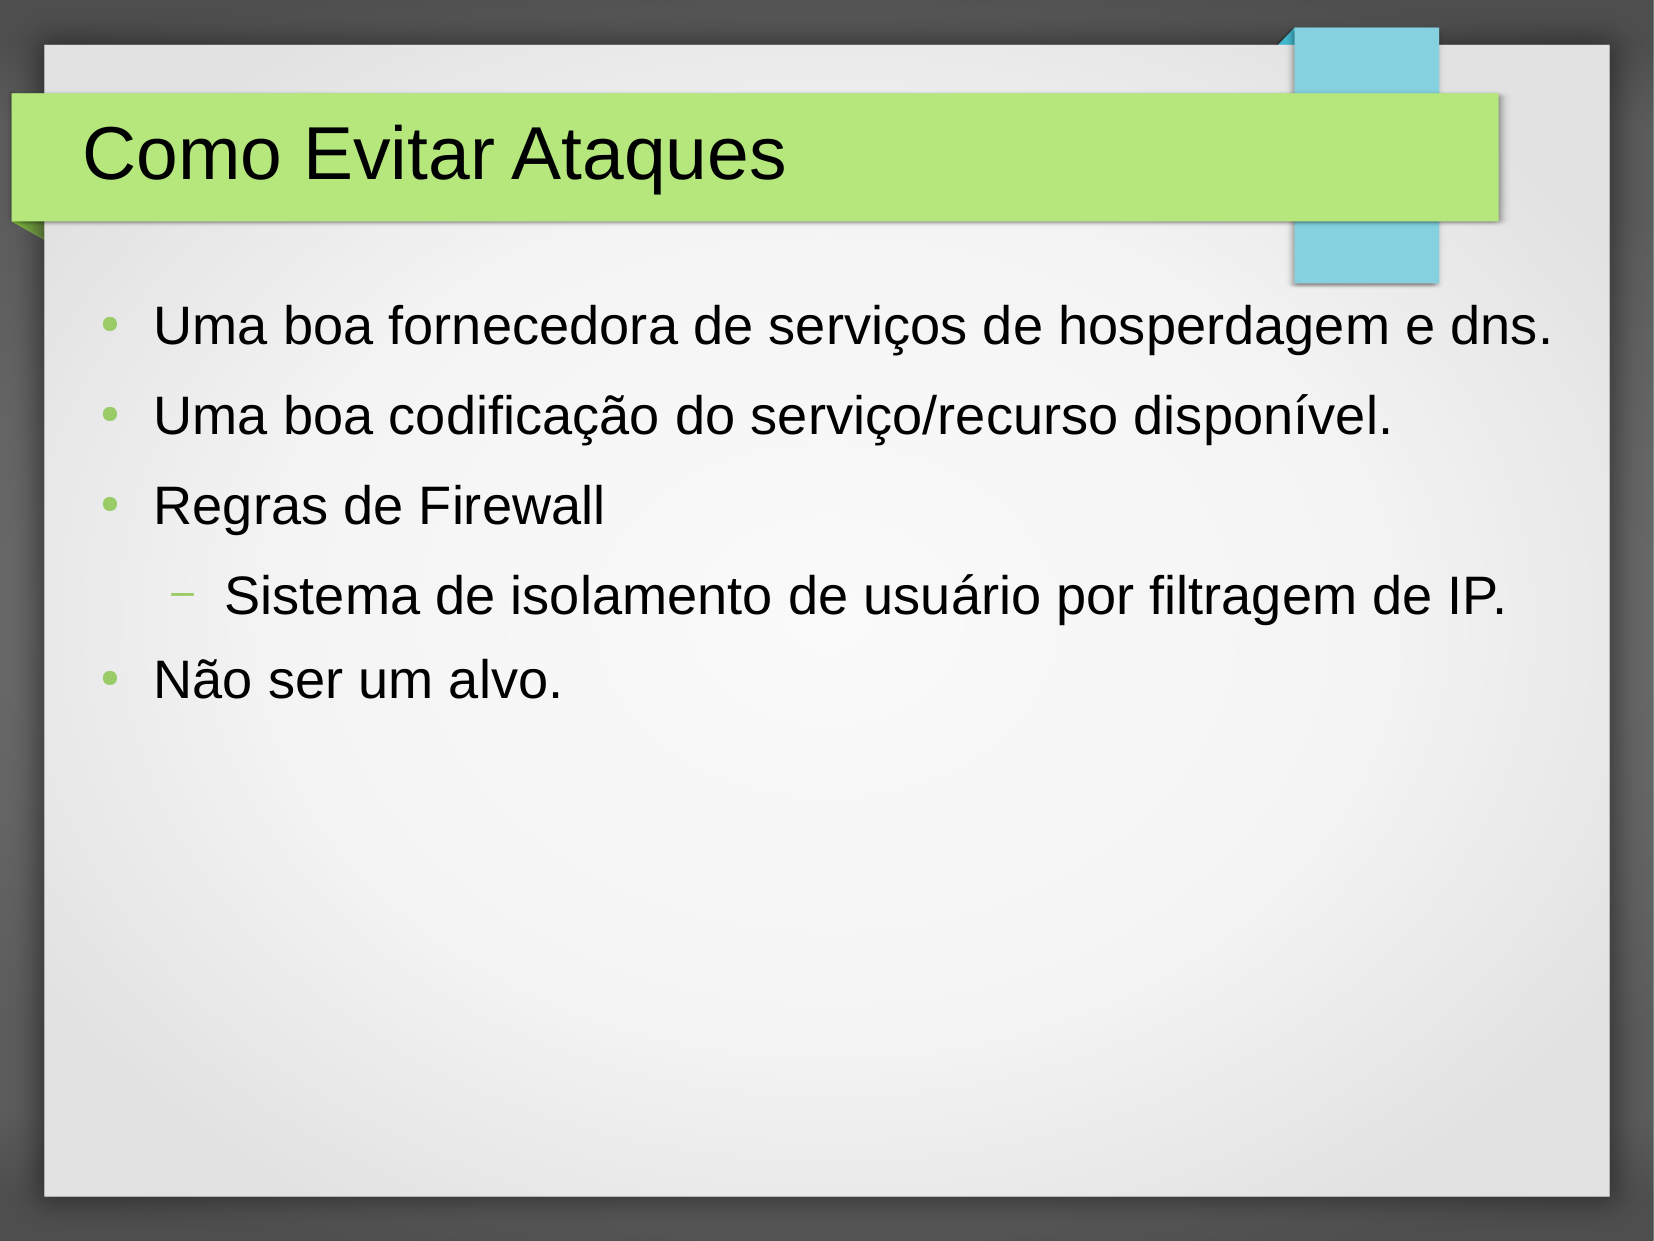

# Como Evitar Ataques
Uma boa fornecedora de serviços de hosperdagem e dns.
Uma boa codificação do serviço/recurso disponível.
Regras de Firewall
Sistema de isolamento de usuário por filtragem de IP.
Não ser um alvo.